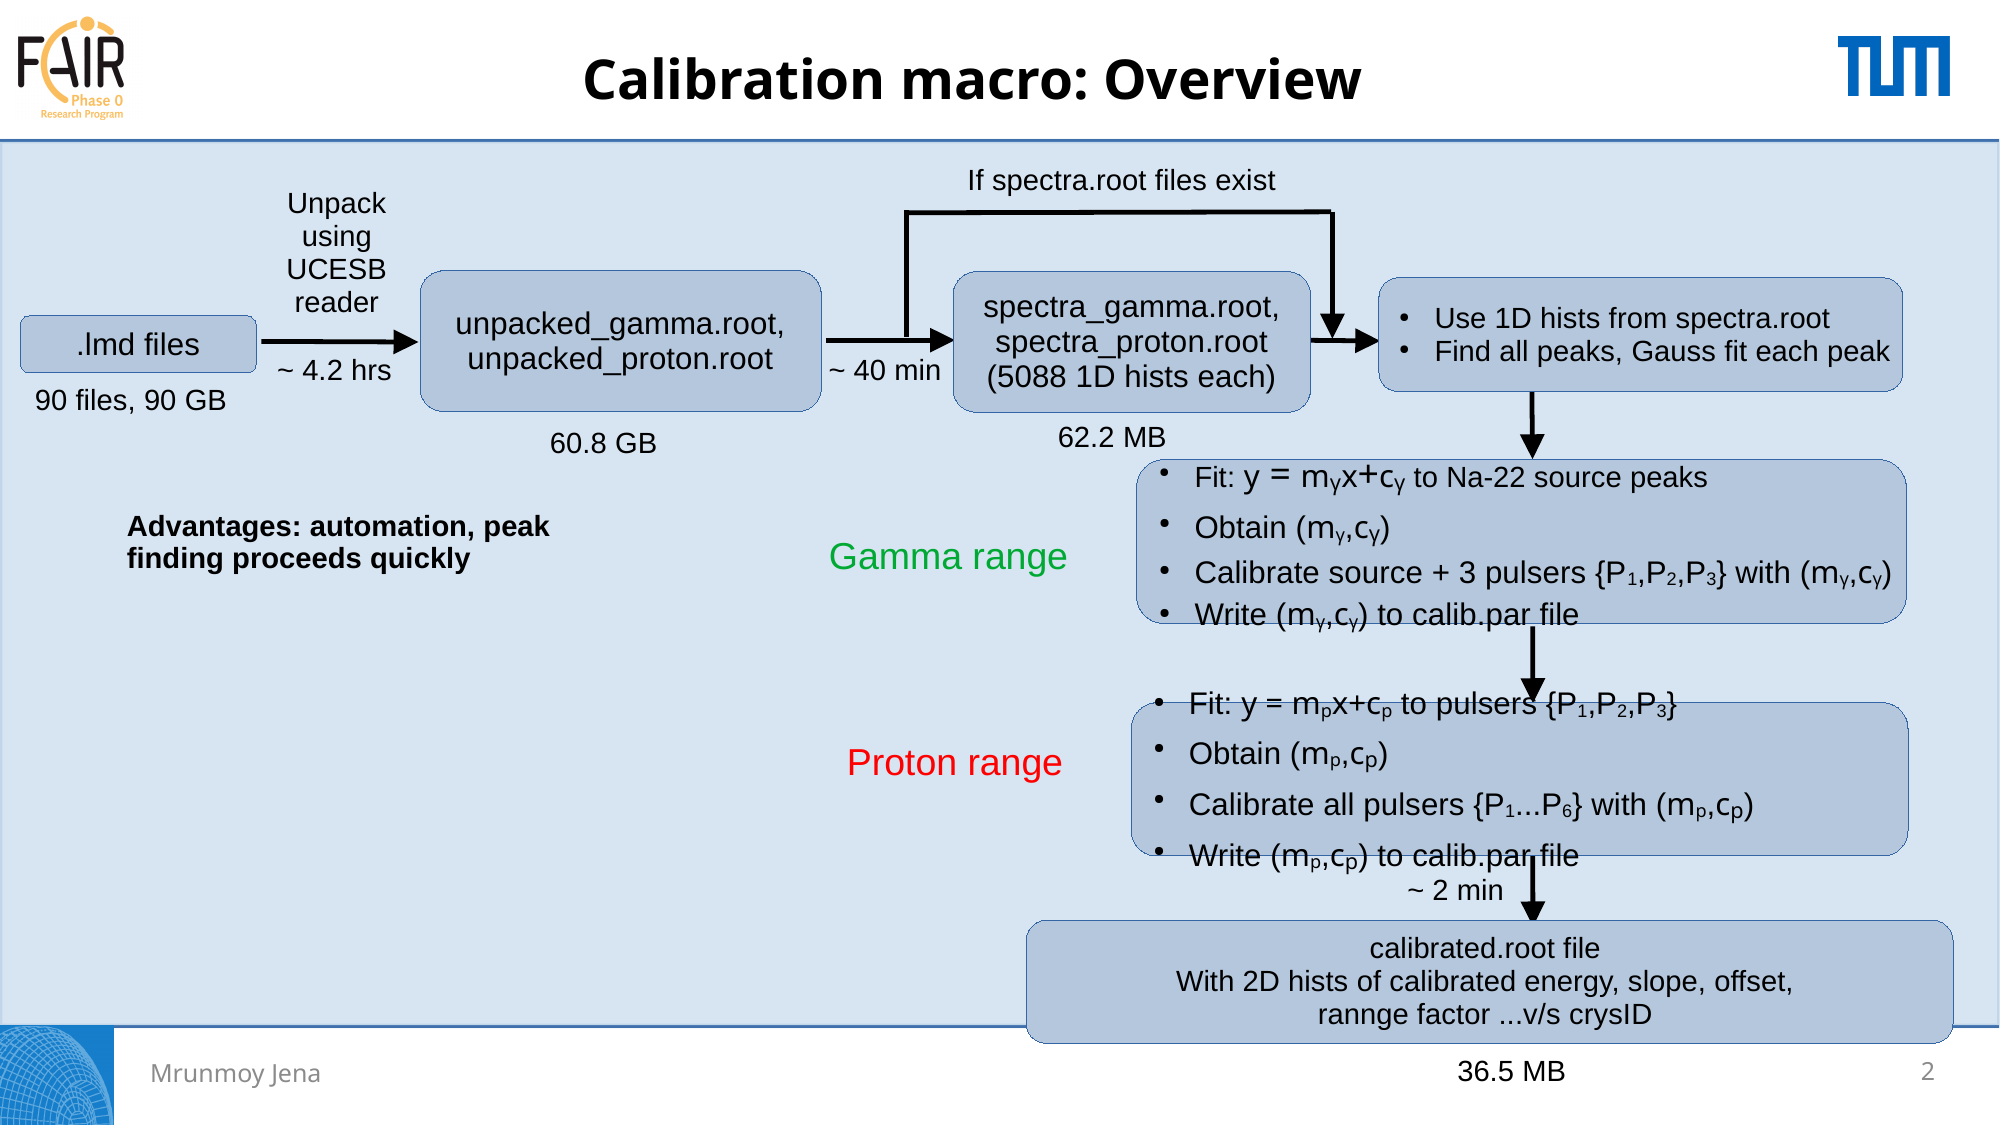

# Calibration macro: Overview
If spectra.root files exist
Unpack using UCESB reader
unpacked_gamma.root,
unpacked_proton.root
spectra_gamma.root,
spectra_proton.root
(5088 1D hists each)
Use 1D hists from spectra.root
Find all peaks, Gauss fit each peak
.lmd files
~ 4.2 hrs
~ 40 min
90 files, 90 GB
62.2 MB
60.8 GB
Fit: y = mγx+cγ to Na-22 source peaks
Obtain (mγ,cγ)
Calibrate source + 3 pulsers {P1,P2,P3} with (mγ,cγ)
Write (mγ,cγ) to calib.par file
Advantages: automation, peak finding proceeds quickly
Gamma range
Fit: y = mpx+cp to pulsers {P1,P2,P3}
Obtain (mp,cp)
Calibrate all pulsers {P1...P6} with (mp,cp)
Write (mp,cp) to calib.par file
Proton range
~ 2 min
calibrated.root file
With 2D hists of calibrated energy, slope, offset,
rannge factor ...v/s crysID
2
36.5 MB